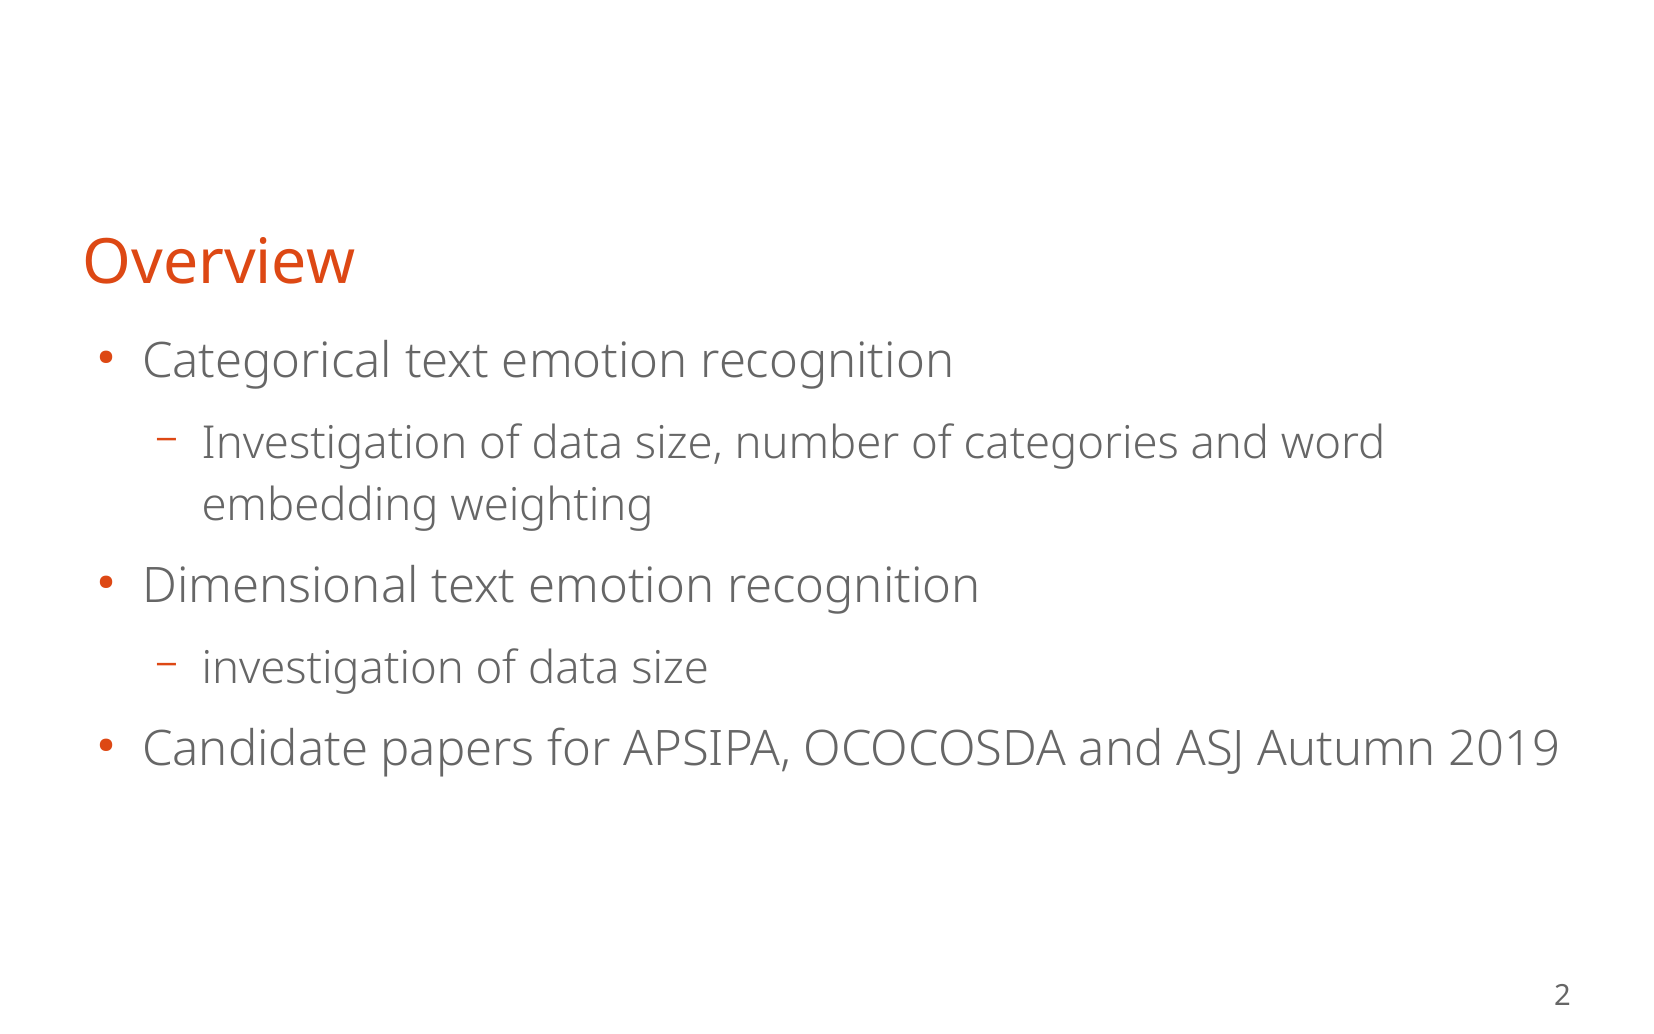

# Overview
Categorical text emotion recognition
Investigation of data size, number of categories and word embedding weighting
Dimensional text emotion recognition
investigation of data size
Candidate papers for APSIPA, OCOCOSDA and ASJ Autumn 2019
2